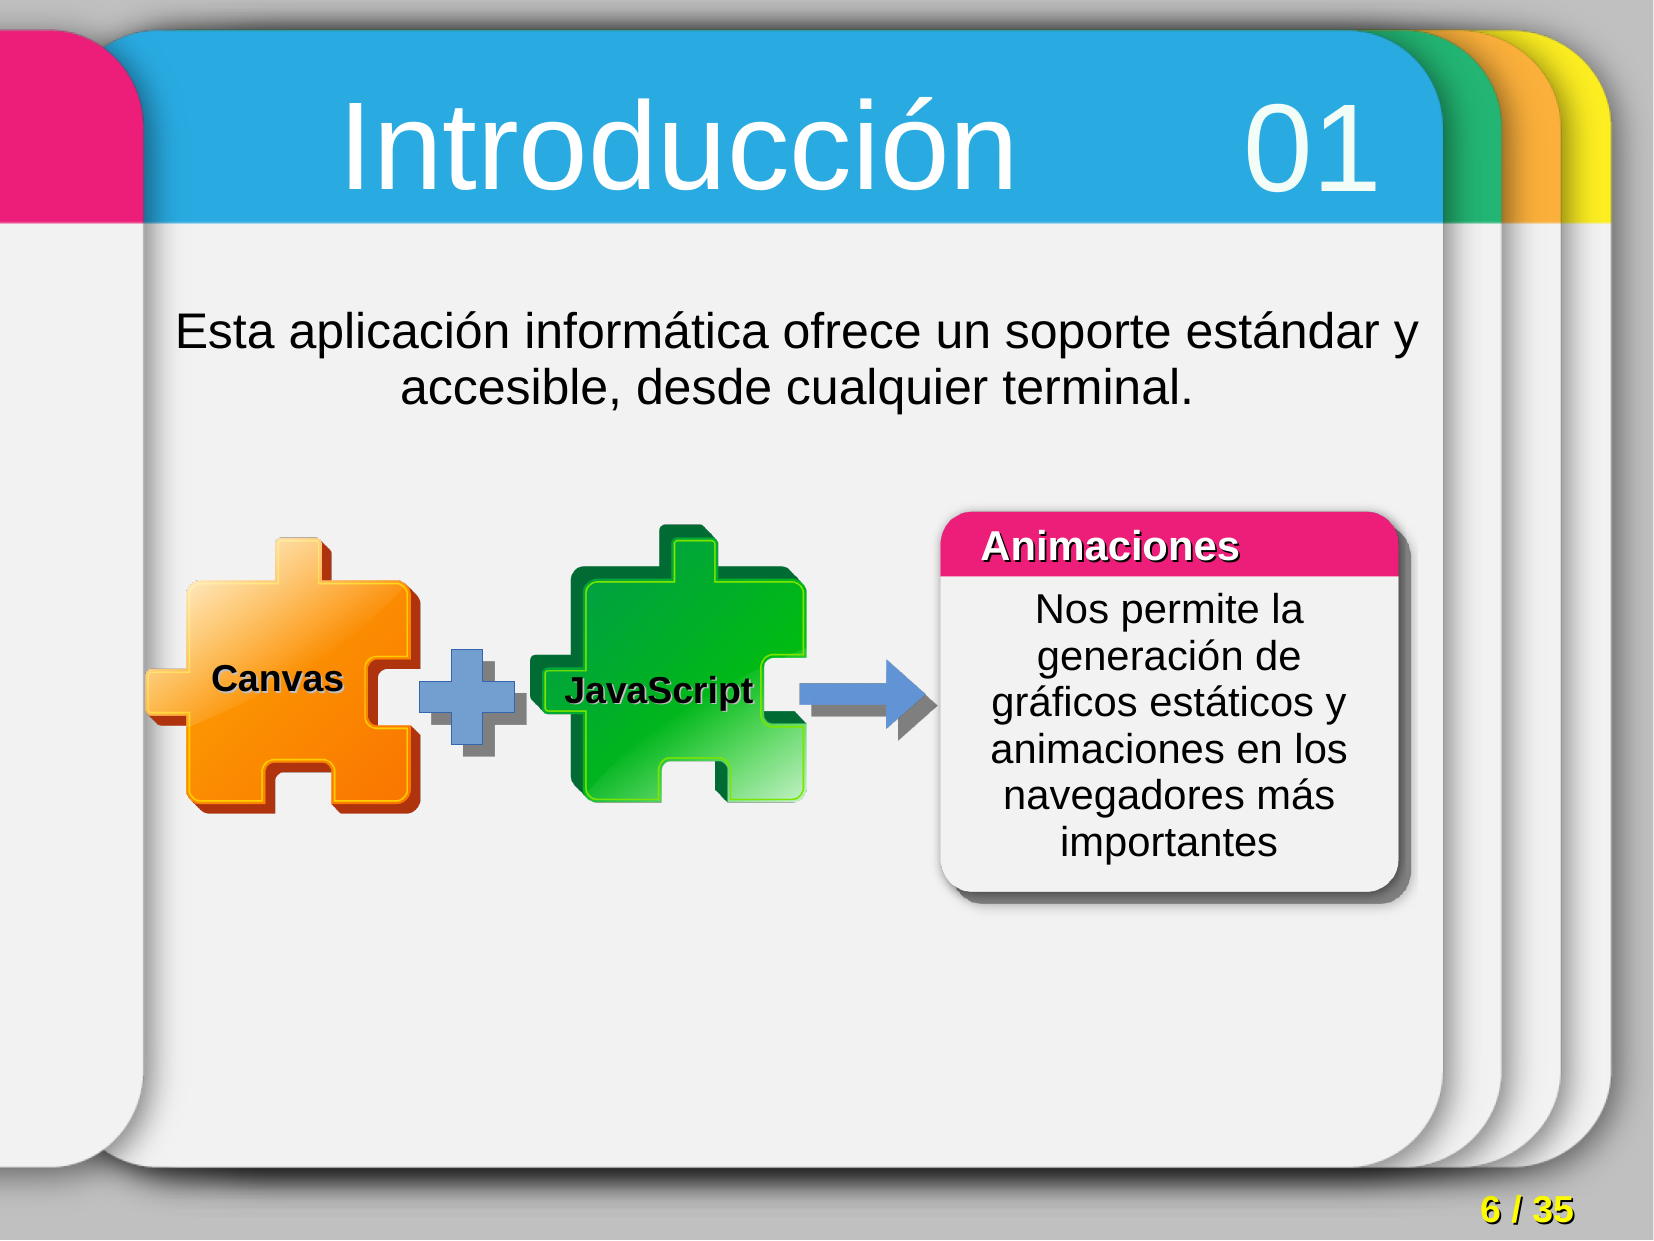

01
# Introducción
Esta aplicación informática ofrece un soporte estándar y accesible, desde cualquier terminal.
Animaciones
Nos permite la generación de gráficos estáticos y animaciones en los navegadores más importantes
JavaScript
Canvas